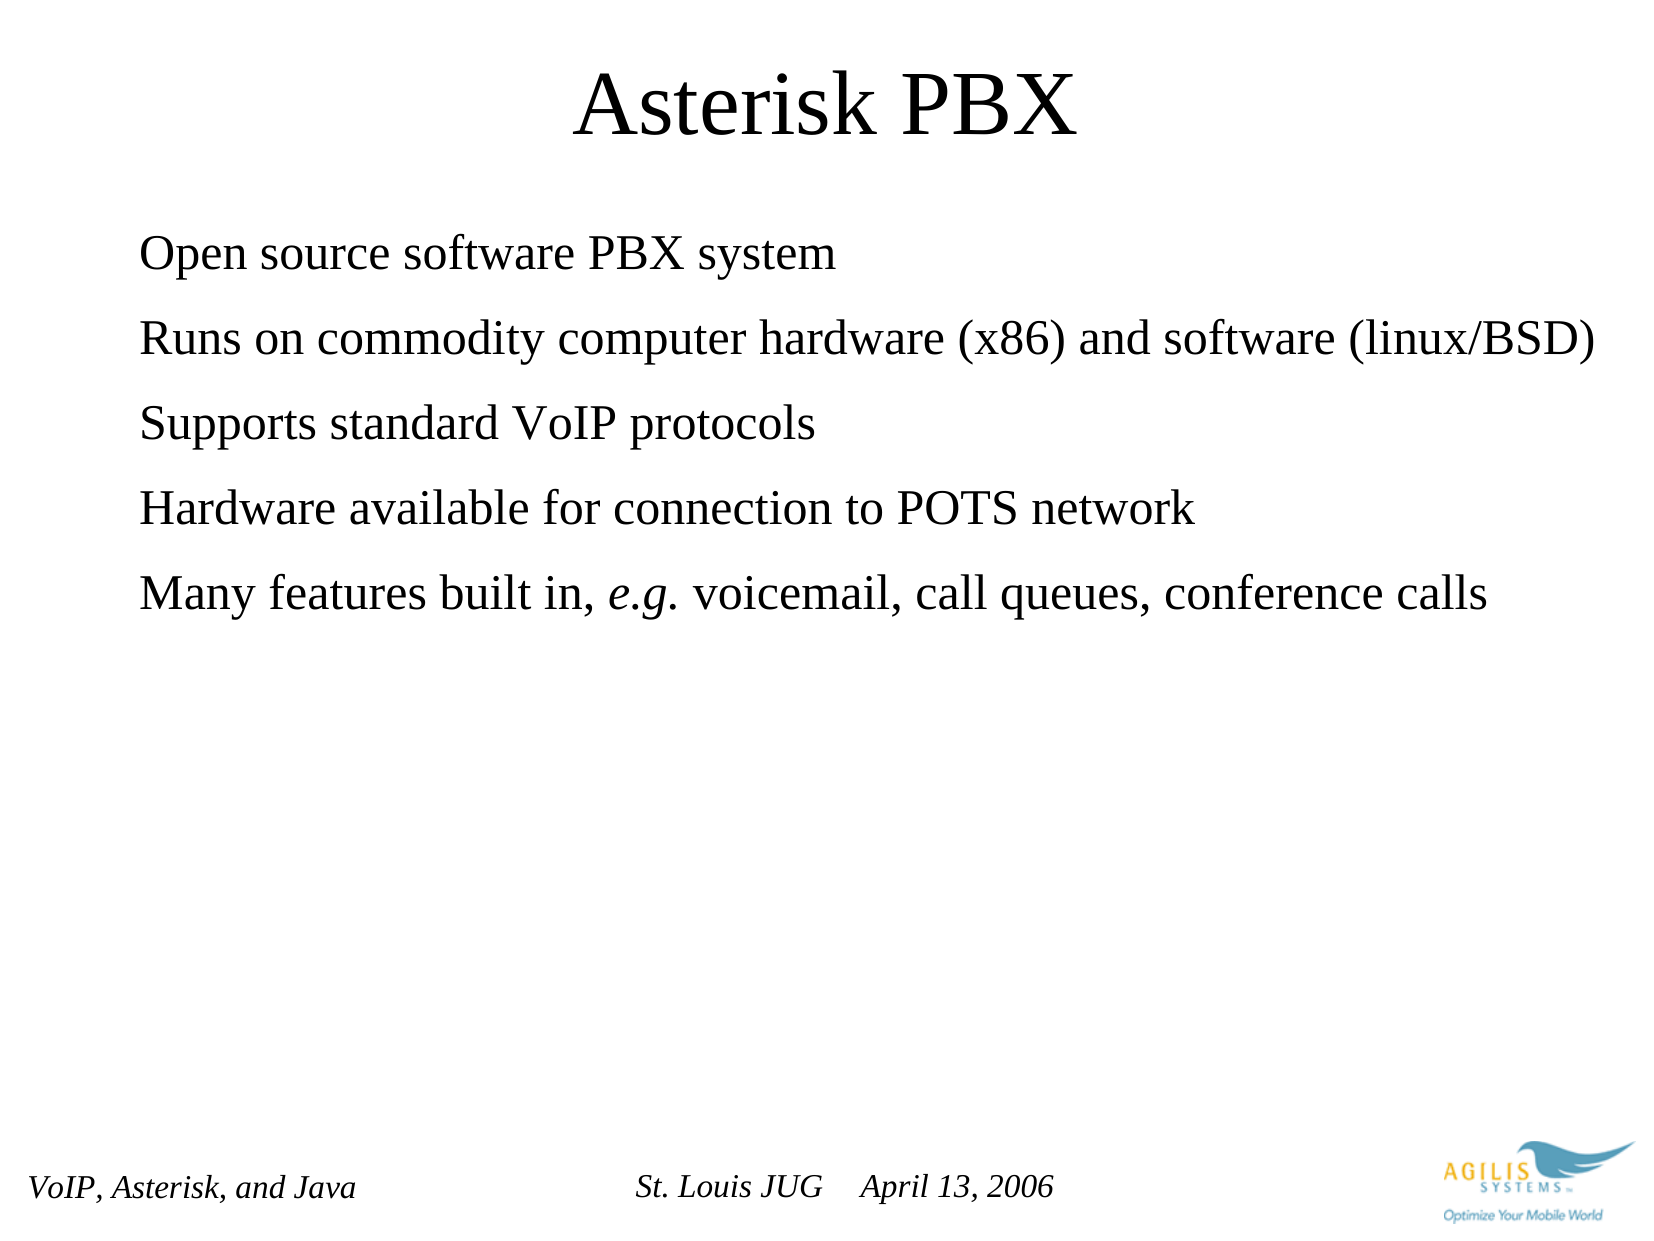

# Asterisk PBX
Open source software PBX system
Runs on commodity computer hardware (x86) and software (linux/BSD)
Supports standard VoIP protocols
Hardware available for connection to POTS network
Many features built in, e.g. voicemail, call queues, conference calls